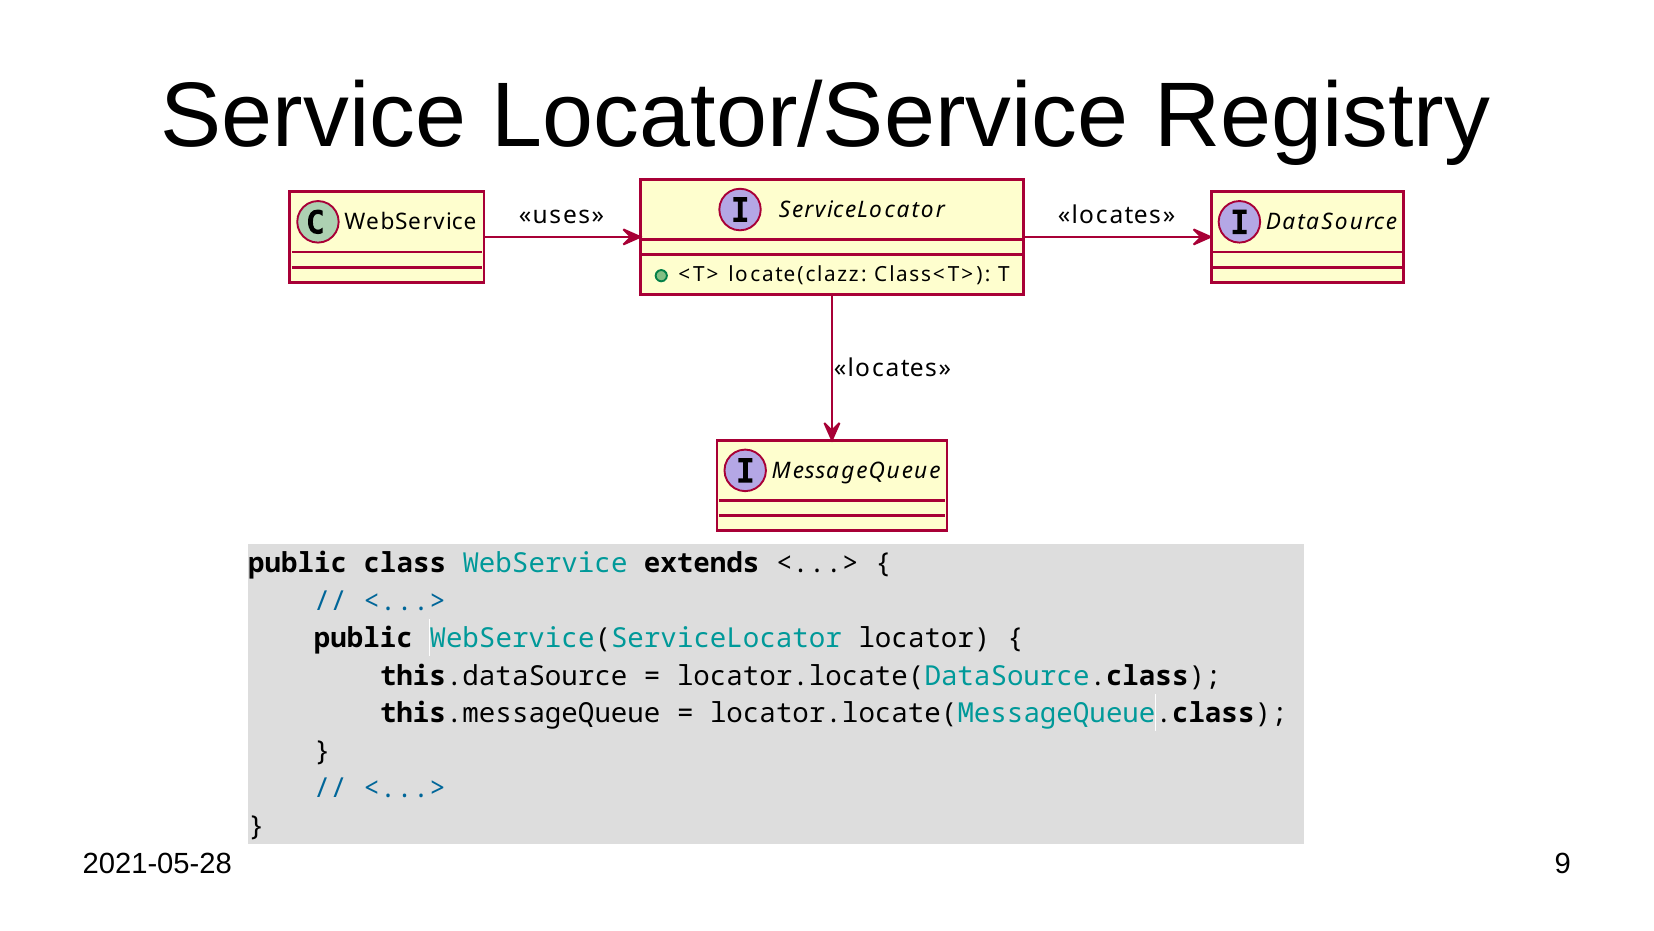

# Service Locator/Service Registry
public class WebService extends <...> {
 // <...>
 public WebService(ServiceLocator locator) {
 this.dataSource = locator.locate(DataSource.class);
 this.messageQueue = locator.locate(MessageQueue.class);
 }
 // <...>
}
2021-05-28
9